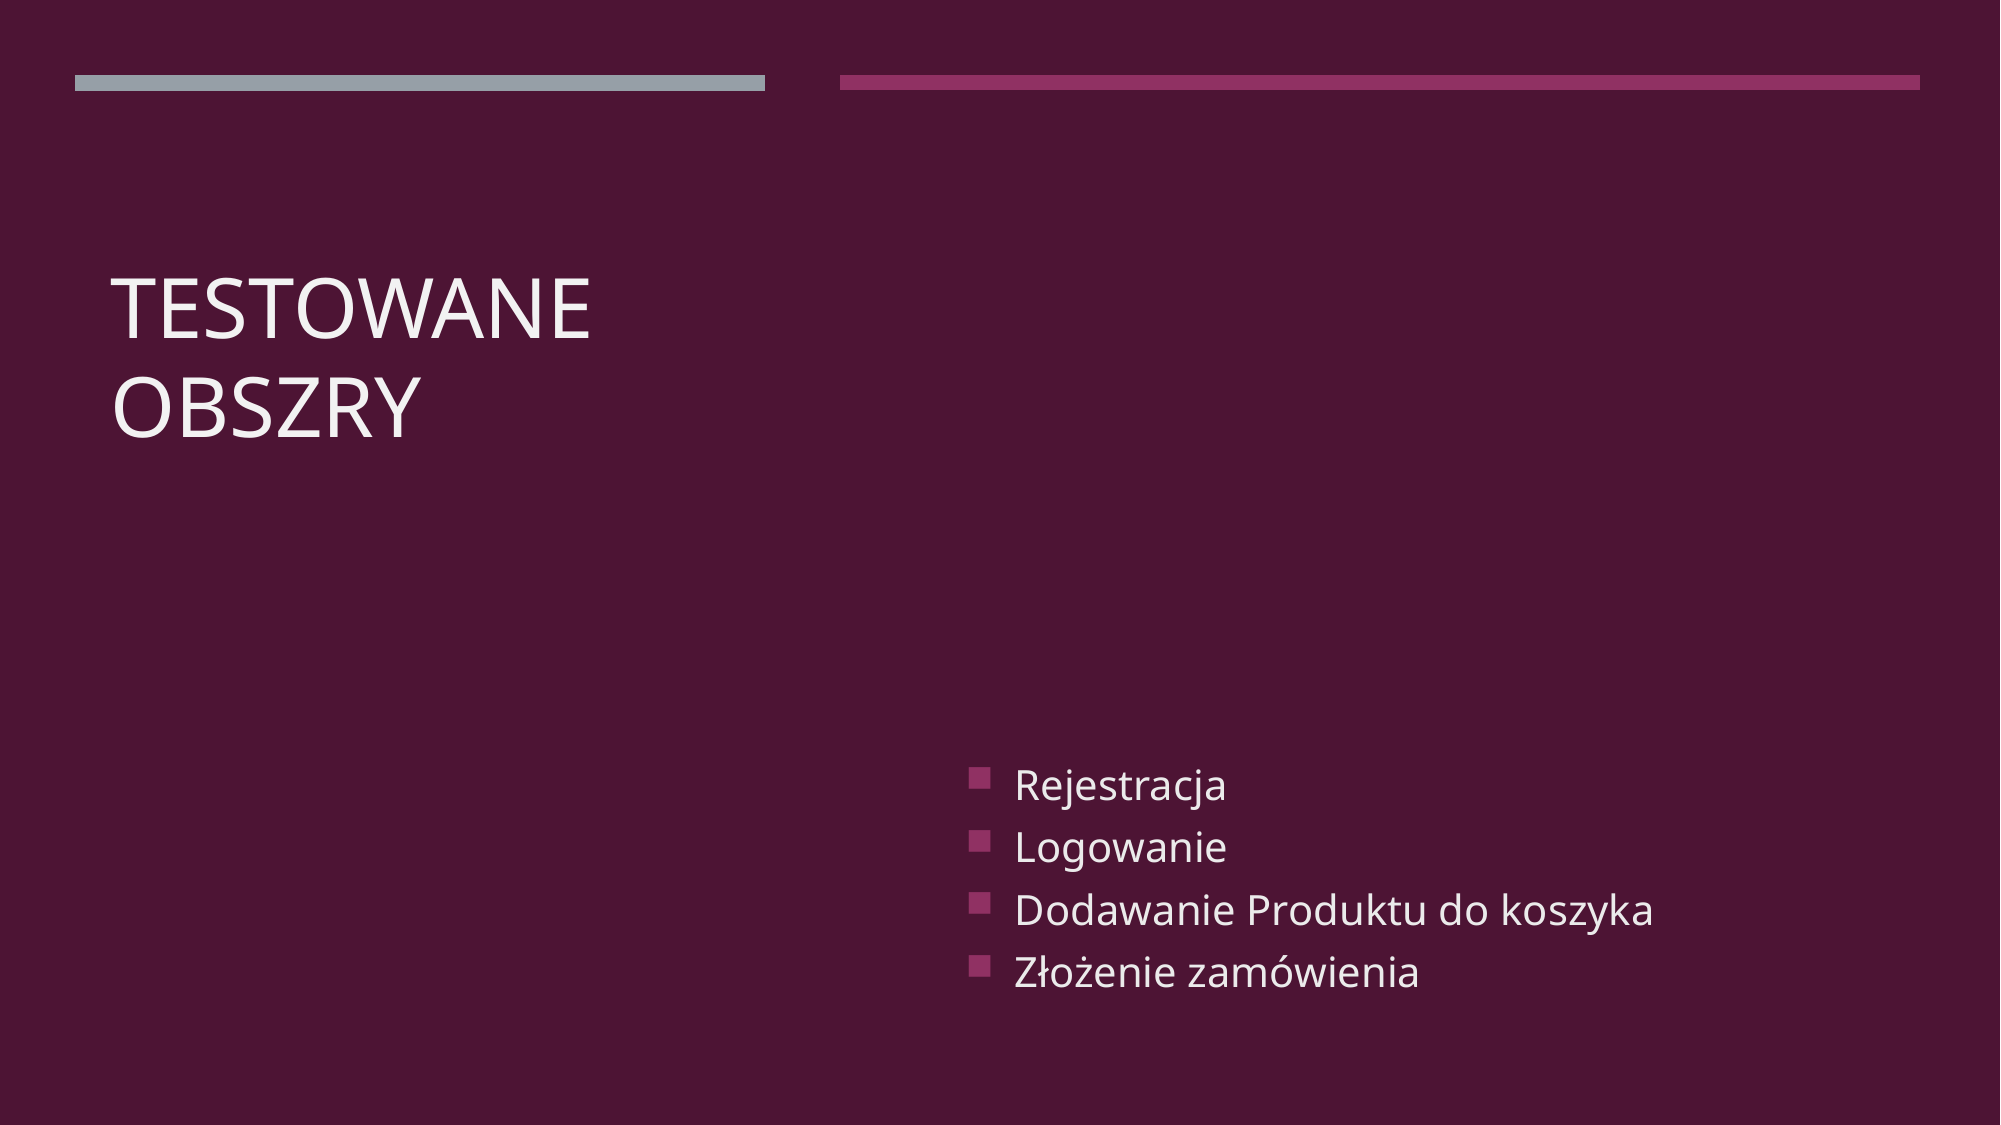

# Testowane obszry
Rejestracja
Logowanie
Dodawanie Produktu do koszyka
Złożenie zamówienia